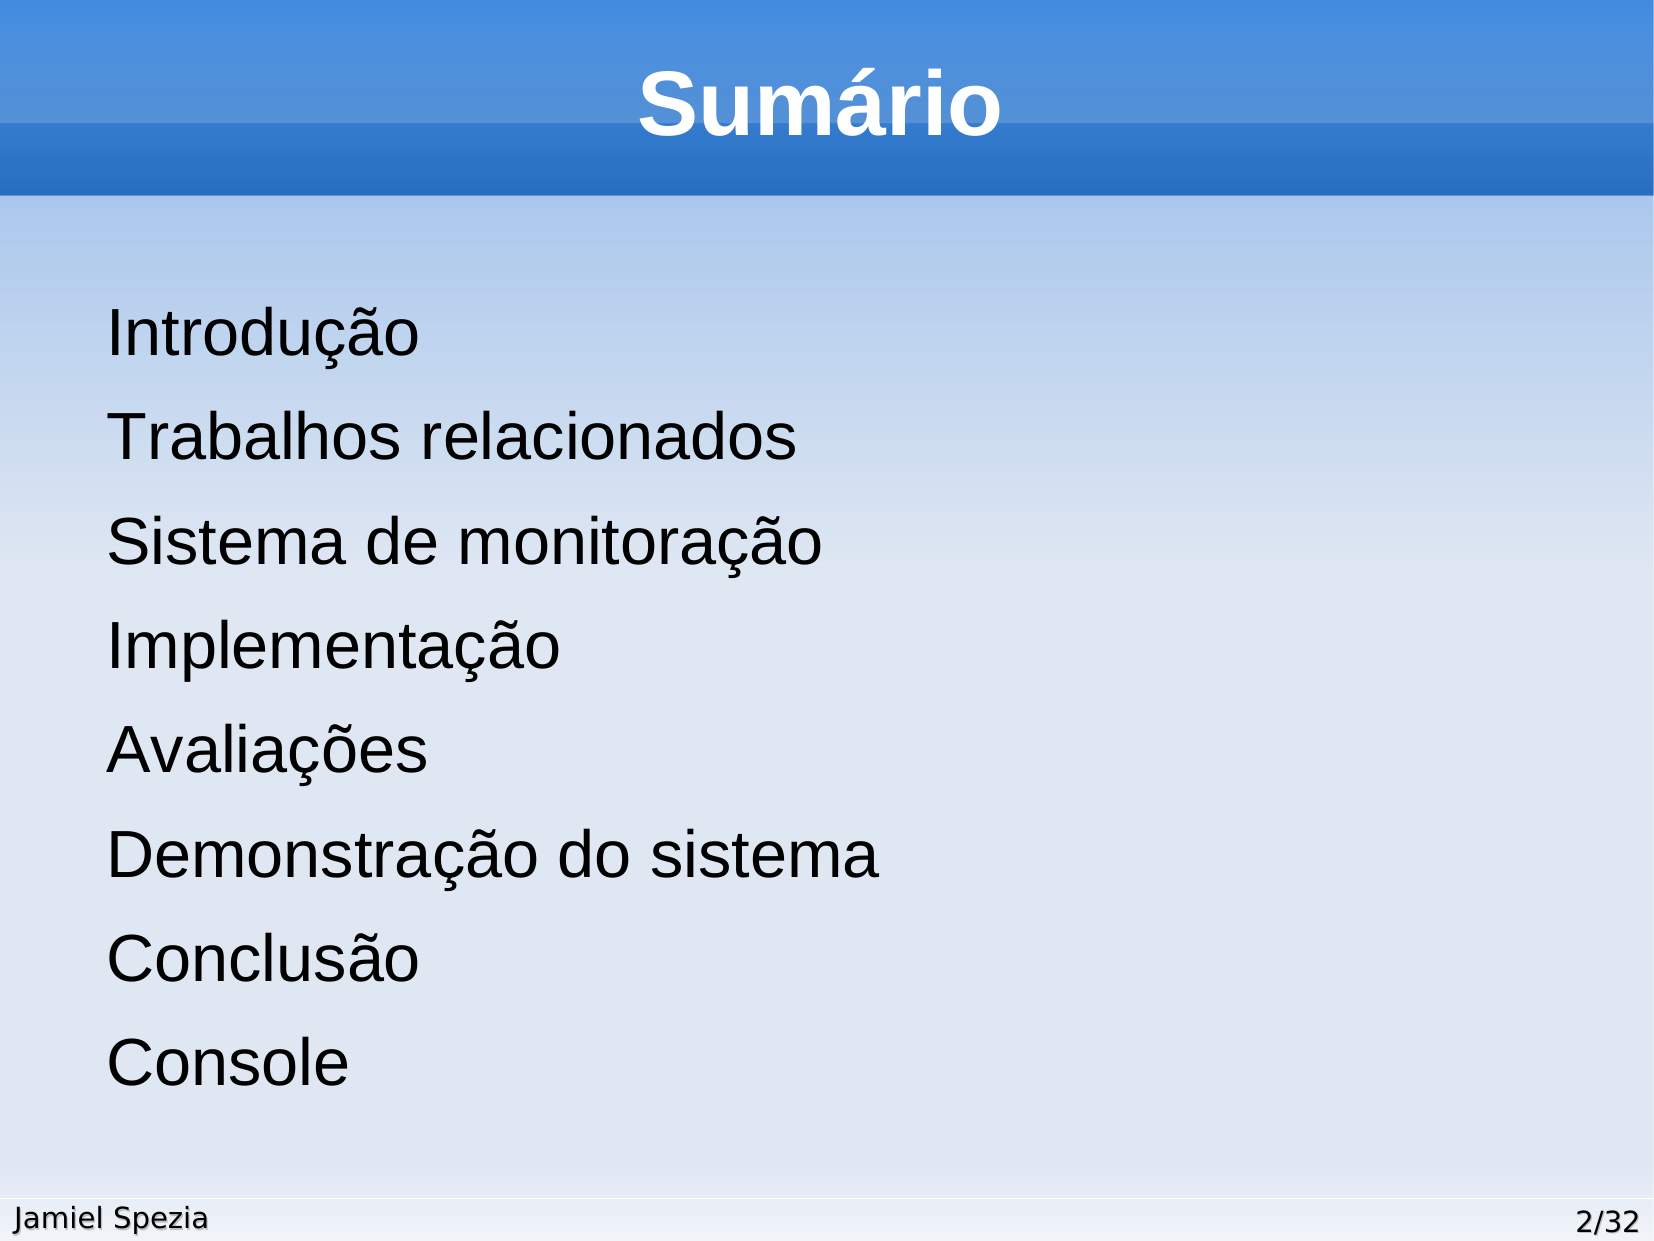

Sumário
# Introdução
Trabalhos relacionados
Sistema de monitoração
Implementação
Avaliações
Demonstração do sistema
Conclusão
Console